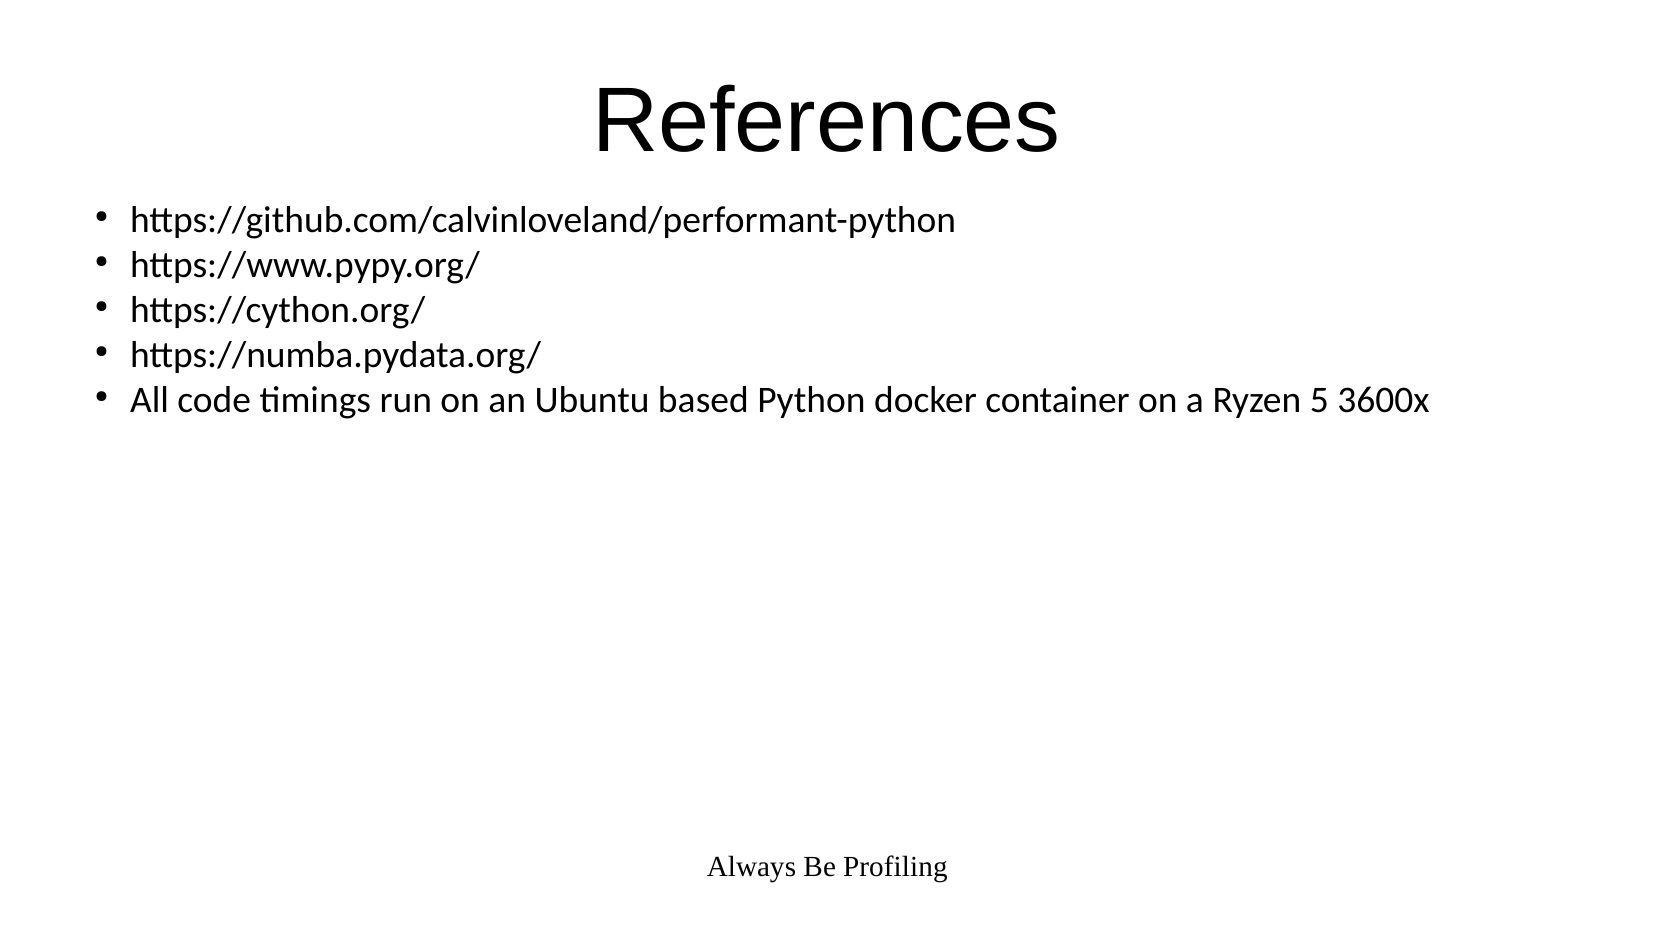

# References
https://github.com/calvinloveland/performant-python
https://www.pypy.org/
https://cython.org/
https://numba.pydata.org/
All code timings run on an Ubuntu based Python docker container on a Ryzen 5 3600x
Always Be Profiling